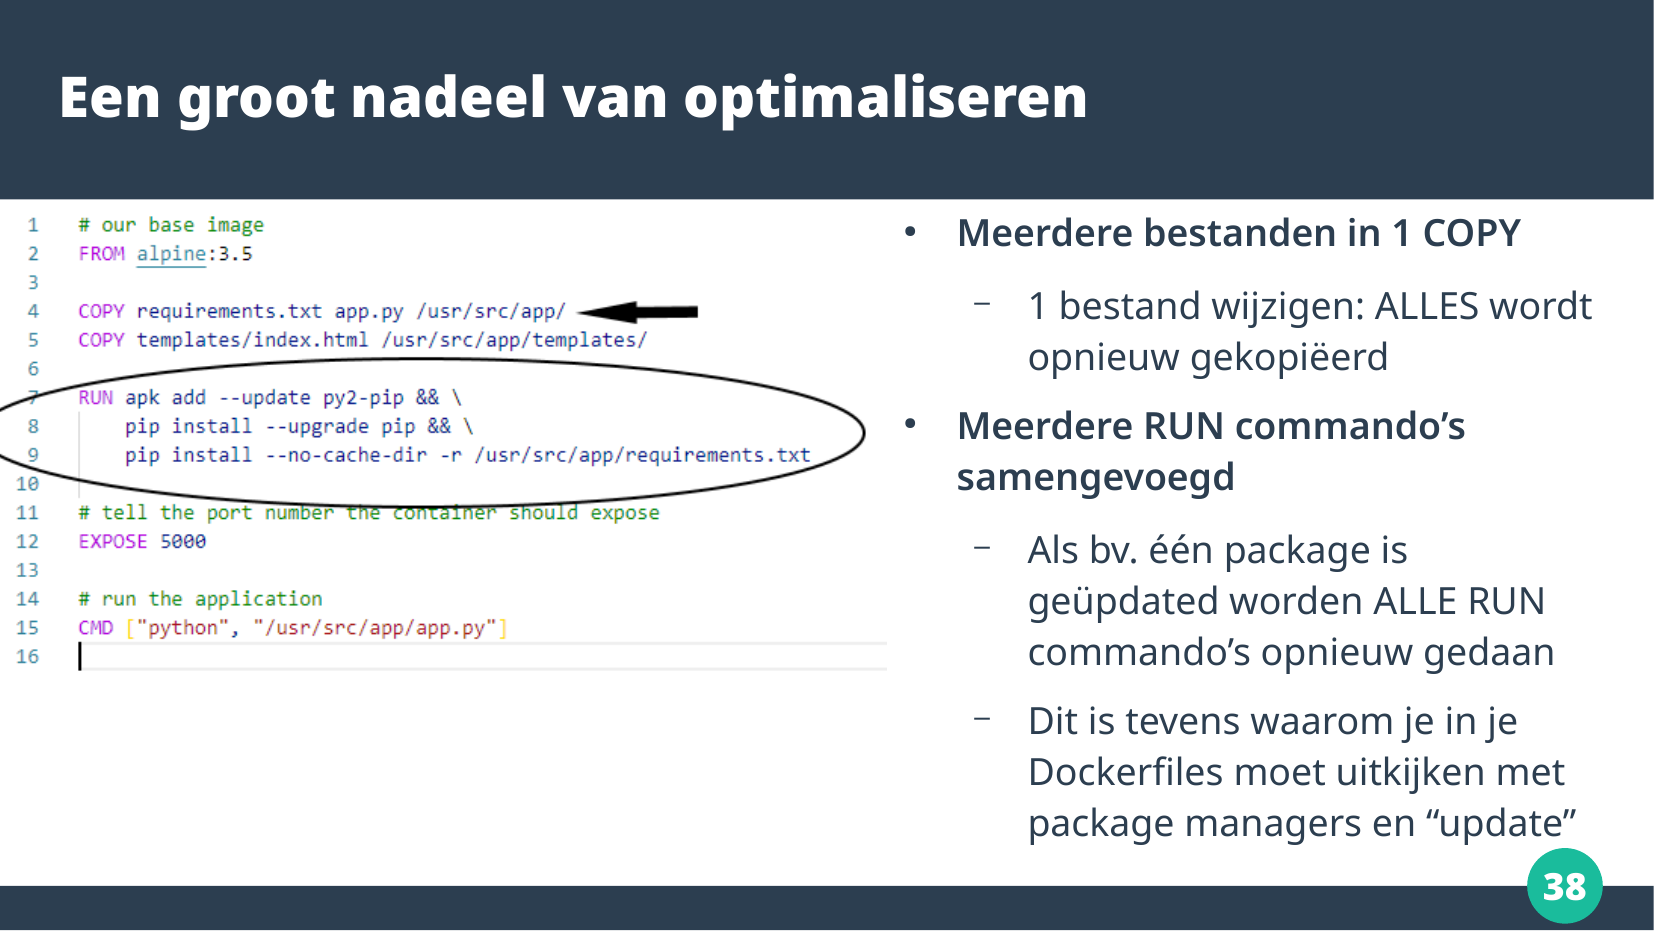

# Een groot nadeel van optimaliseren
Meerdere bestanden in 1 COPY
1 bestand wijzigen: ALLES wordt opnieuw gekopiëerd
Meerdere RUN commando’s samengevoegd
Als bv. één package is geüpdated worden ALLE RUN commando’s opnieuw gedaan
Dit is tevens waarom je in je Dockerfiles moet uitkijken met package managers en “update”